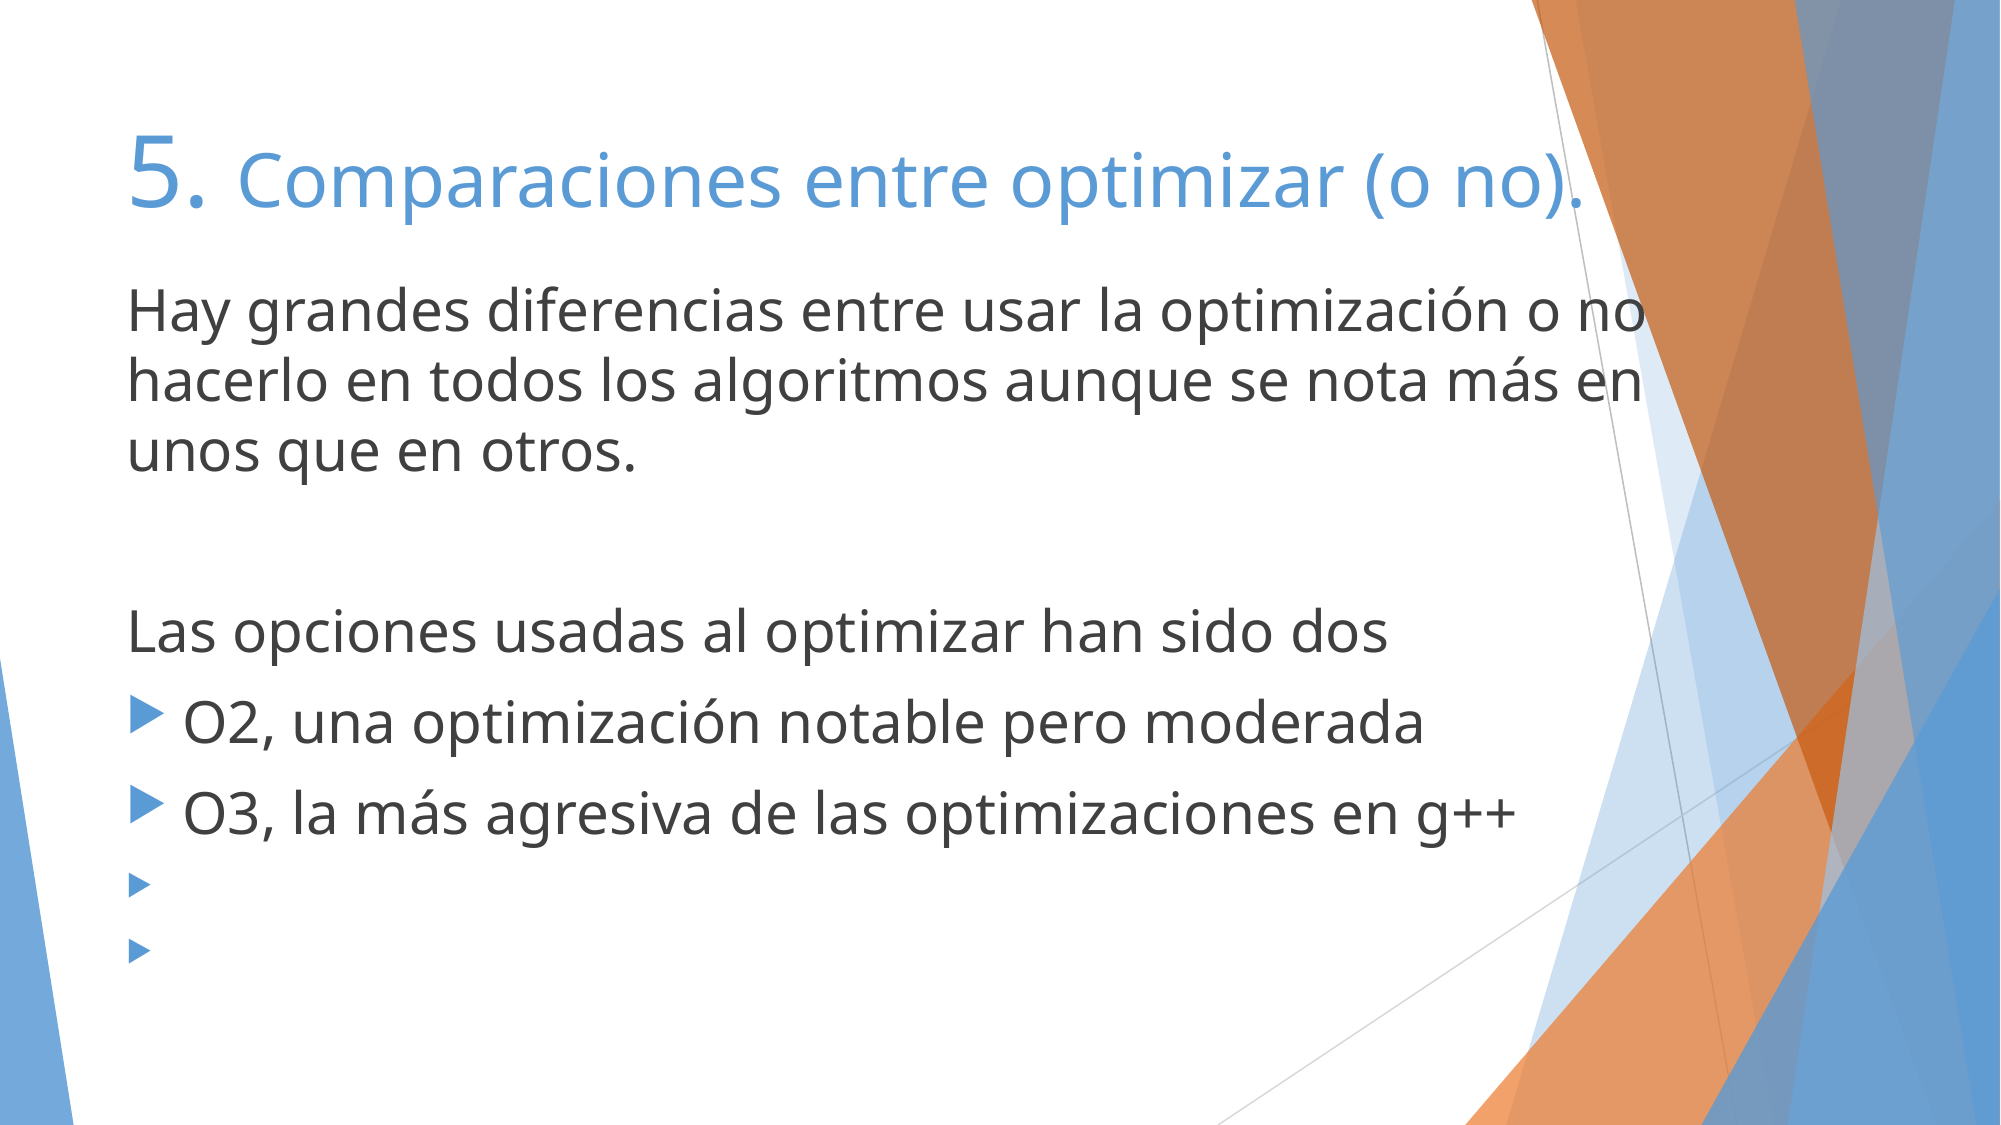

# 5. Comparaciones entre optimizar (o no).
Hay grandes diferencias entre usar la optimización o no hacerlo en todos los algoritmos aunque se nota más en unos que en otros.
Las opciones usadas al optimizar han sido dos
O2, una optimización notable pero moderada
O3, la más agresiva de las optimizaciones en g++